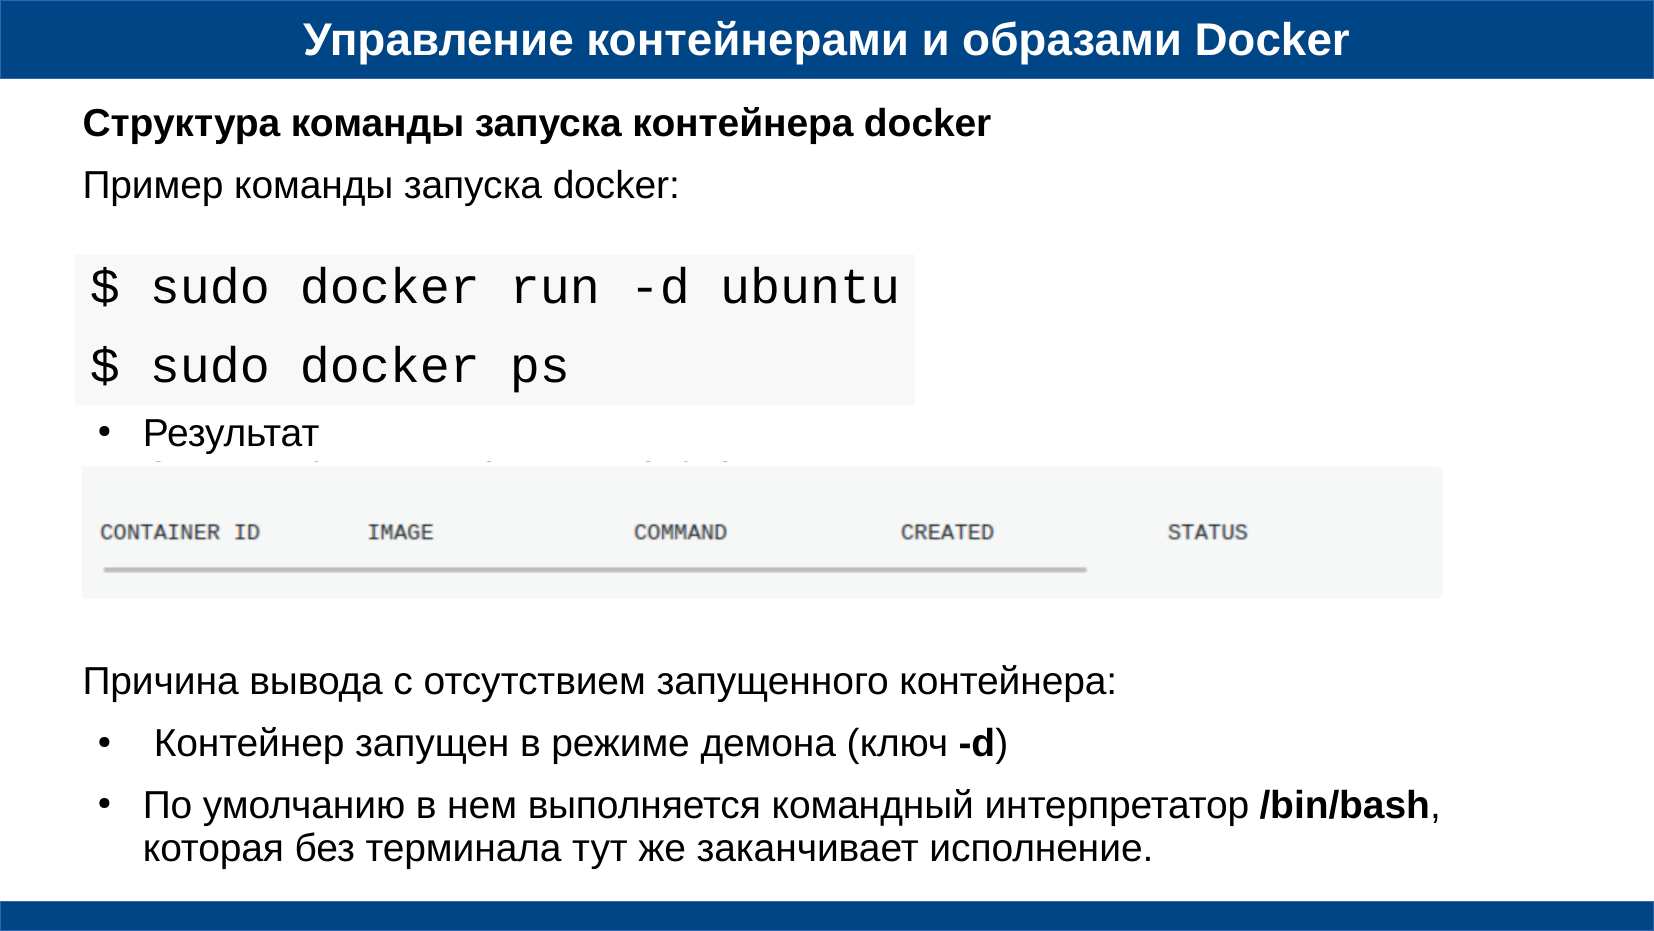

# Управление контейнерами и образами Docker
Структура команды запуска контейнера docker
Пример команды запуска docker:
Результат
Причина вывода с отсутствием запущенного контейнера:
 Контейнер запущен в режиме демона (ключ -d)
По умолчанию в нем выполняется командный интерпретатор /bin/bash, которая без терминала тут же заканчивает исполнение.
$ sudo docker run -d ubuntu
$ sudo docker ps